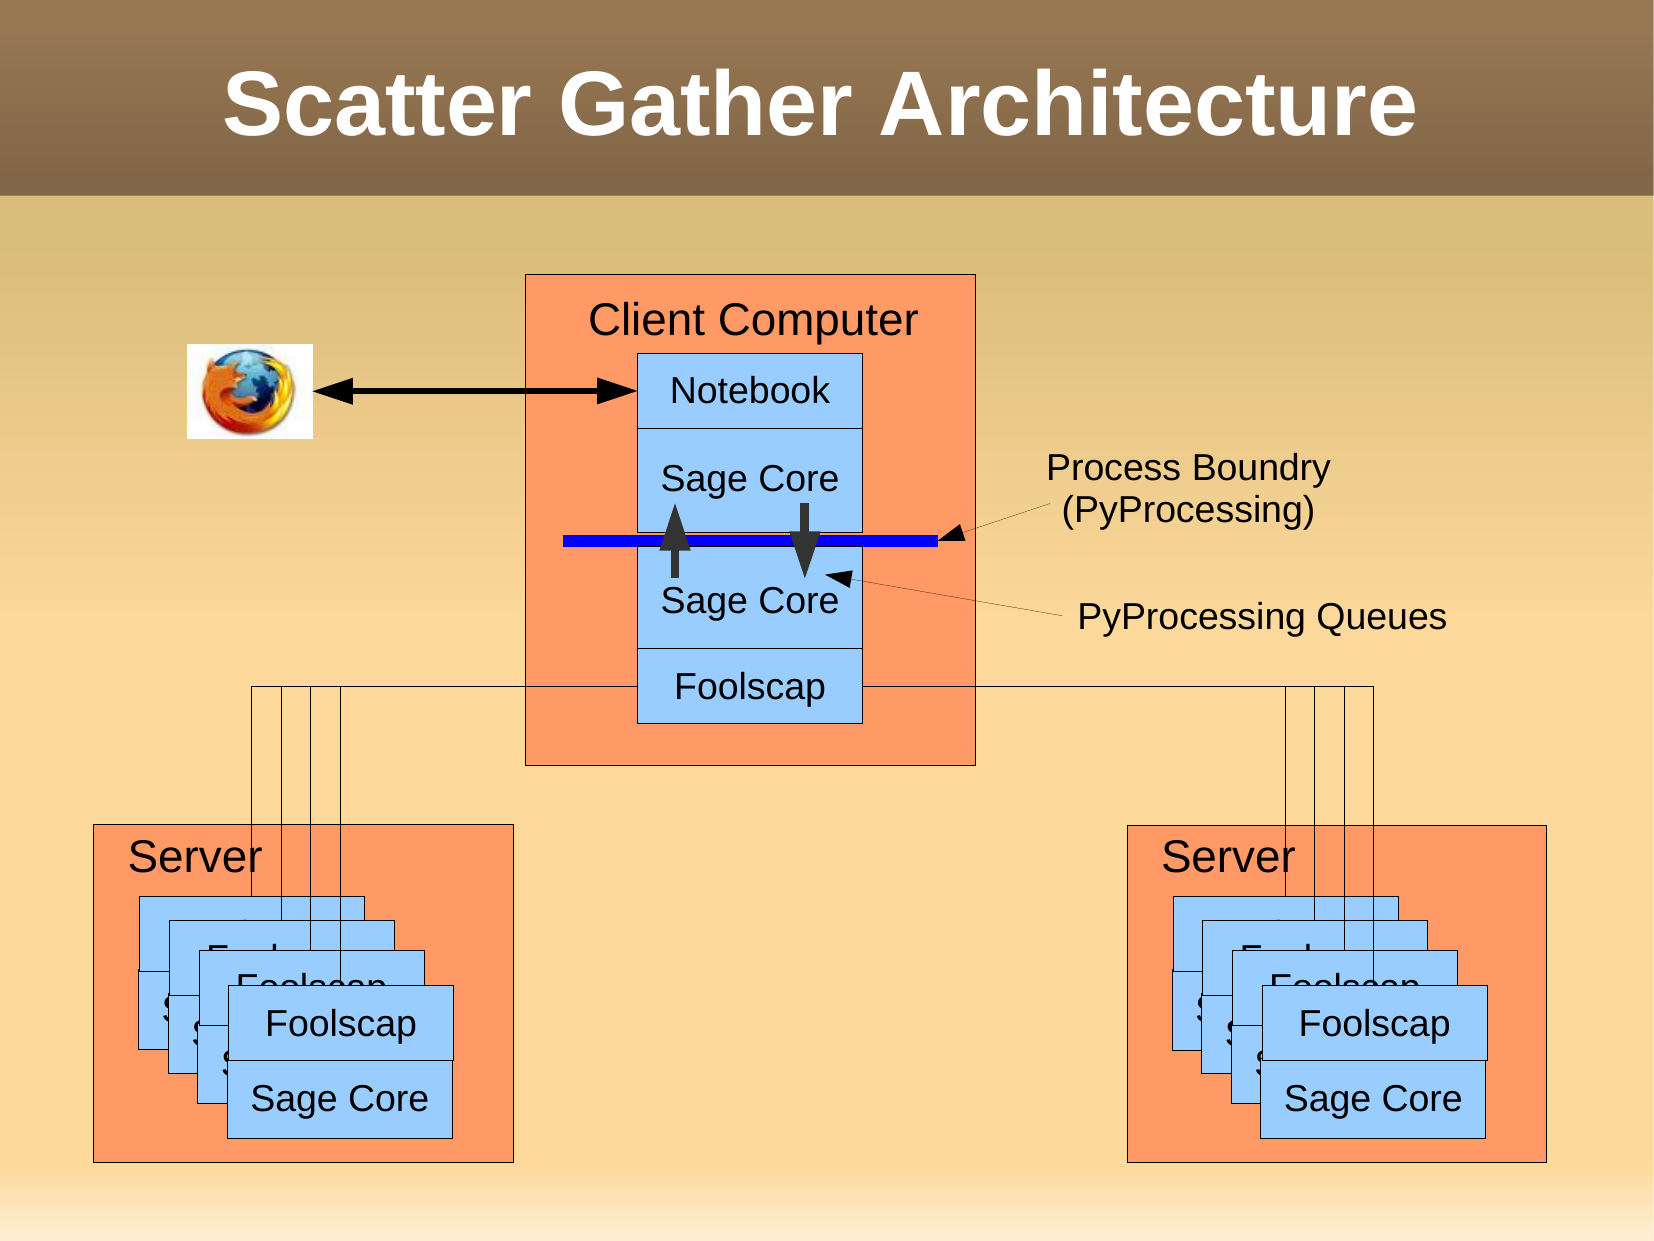

# Scatter Gather Architecture
Client Computer
Notebook
Sage Core
Process Boundry
(PyProcessing)
Sage Core
PyProcessing Queues
Foolscap
Server
Server
Foolscap
Sage Core
Foolscap
Sage Core
Foolscap
Sage Core
Foolscap
Sage Core
Foolscap
Sage Core
Foolscap
Sage Core
Foolscap
Sage Core
Foolscap
Sage Core